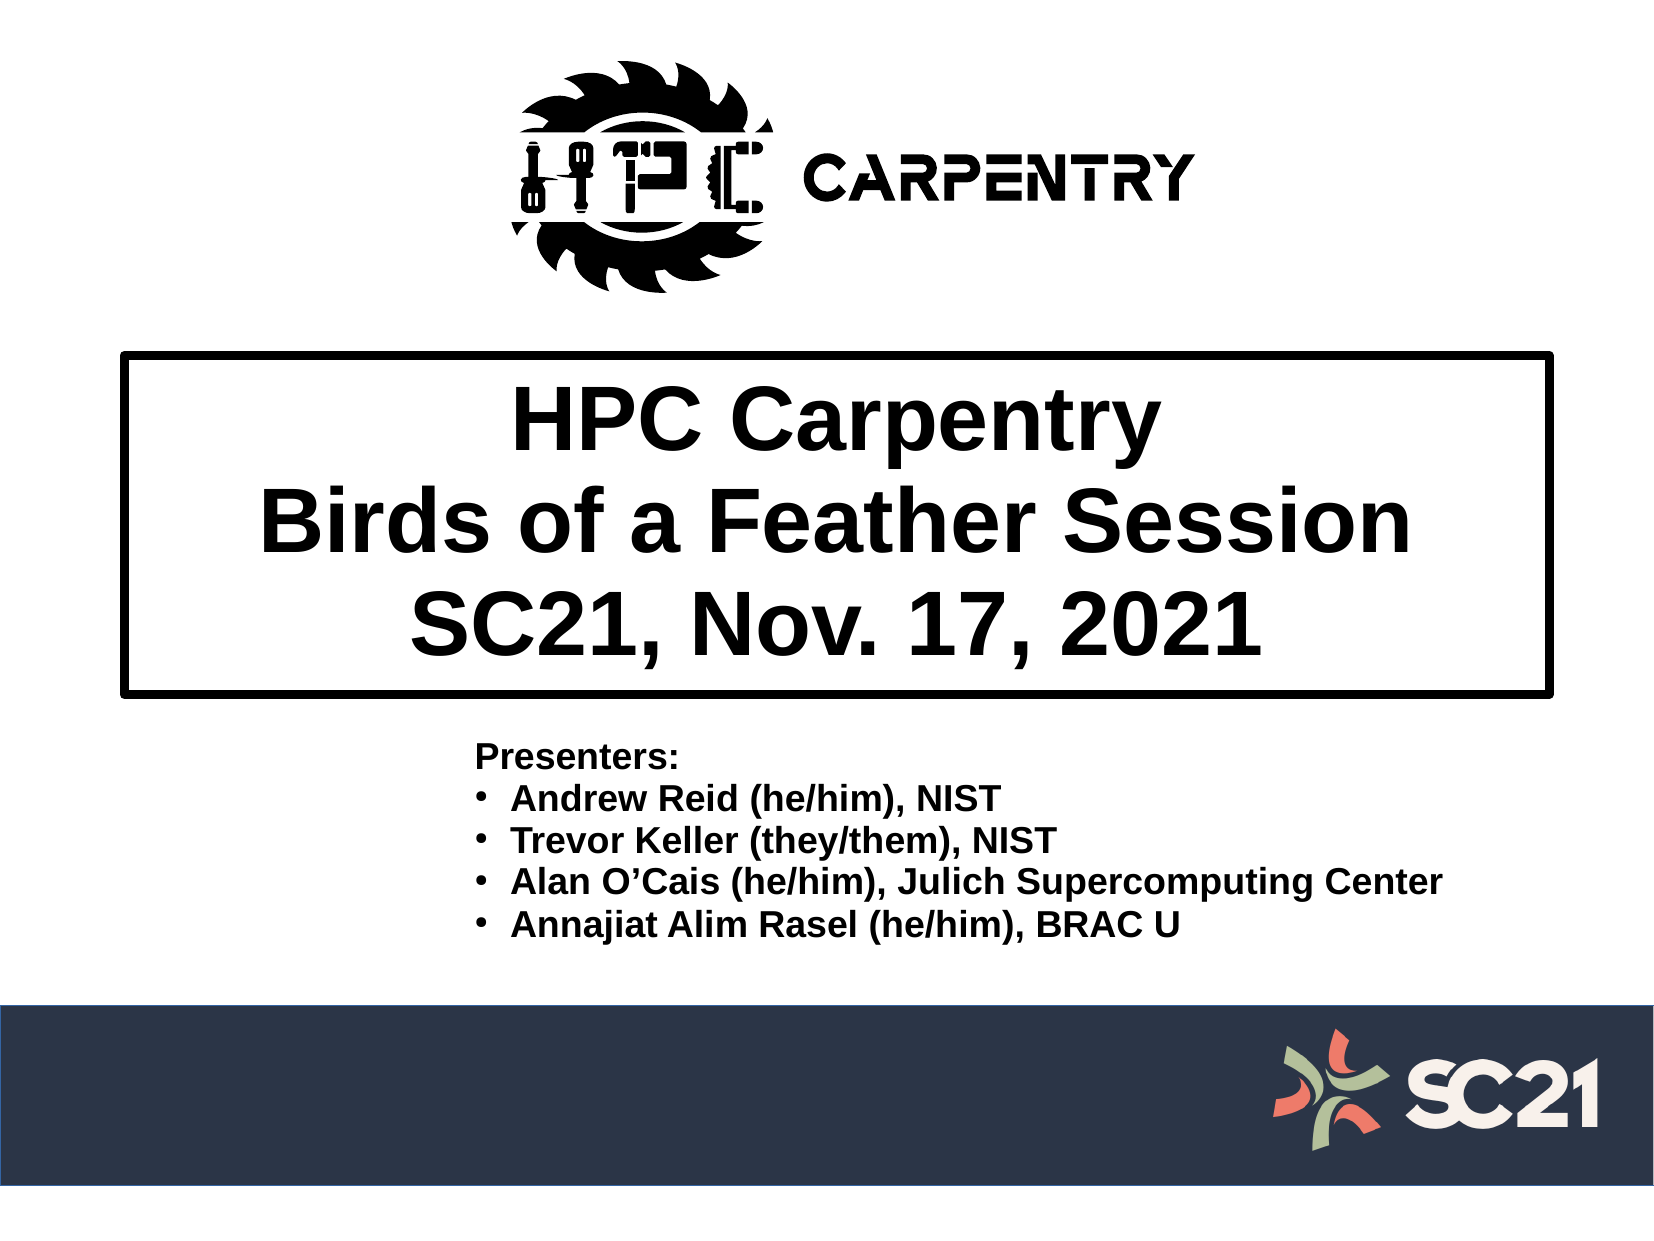

HPC Carpentry
Birds of a Feather Session
SC21, Nov. 17, 2021
Presenters:
Andrew Reid (he/him), NIST
Trevor Keller (they/them), NIST
Alan O’Cais (he/him), Julich Supercomputing Center
Annajiat Alim Rasel (he/him), BRAC U